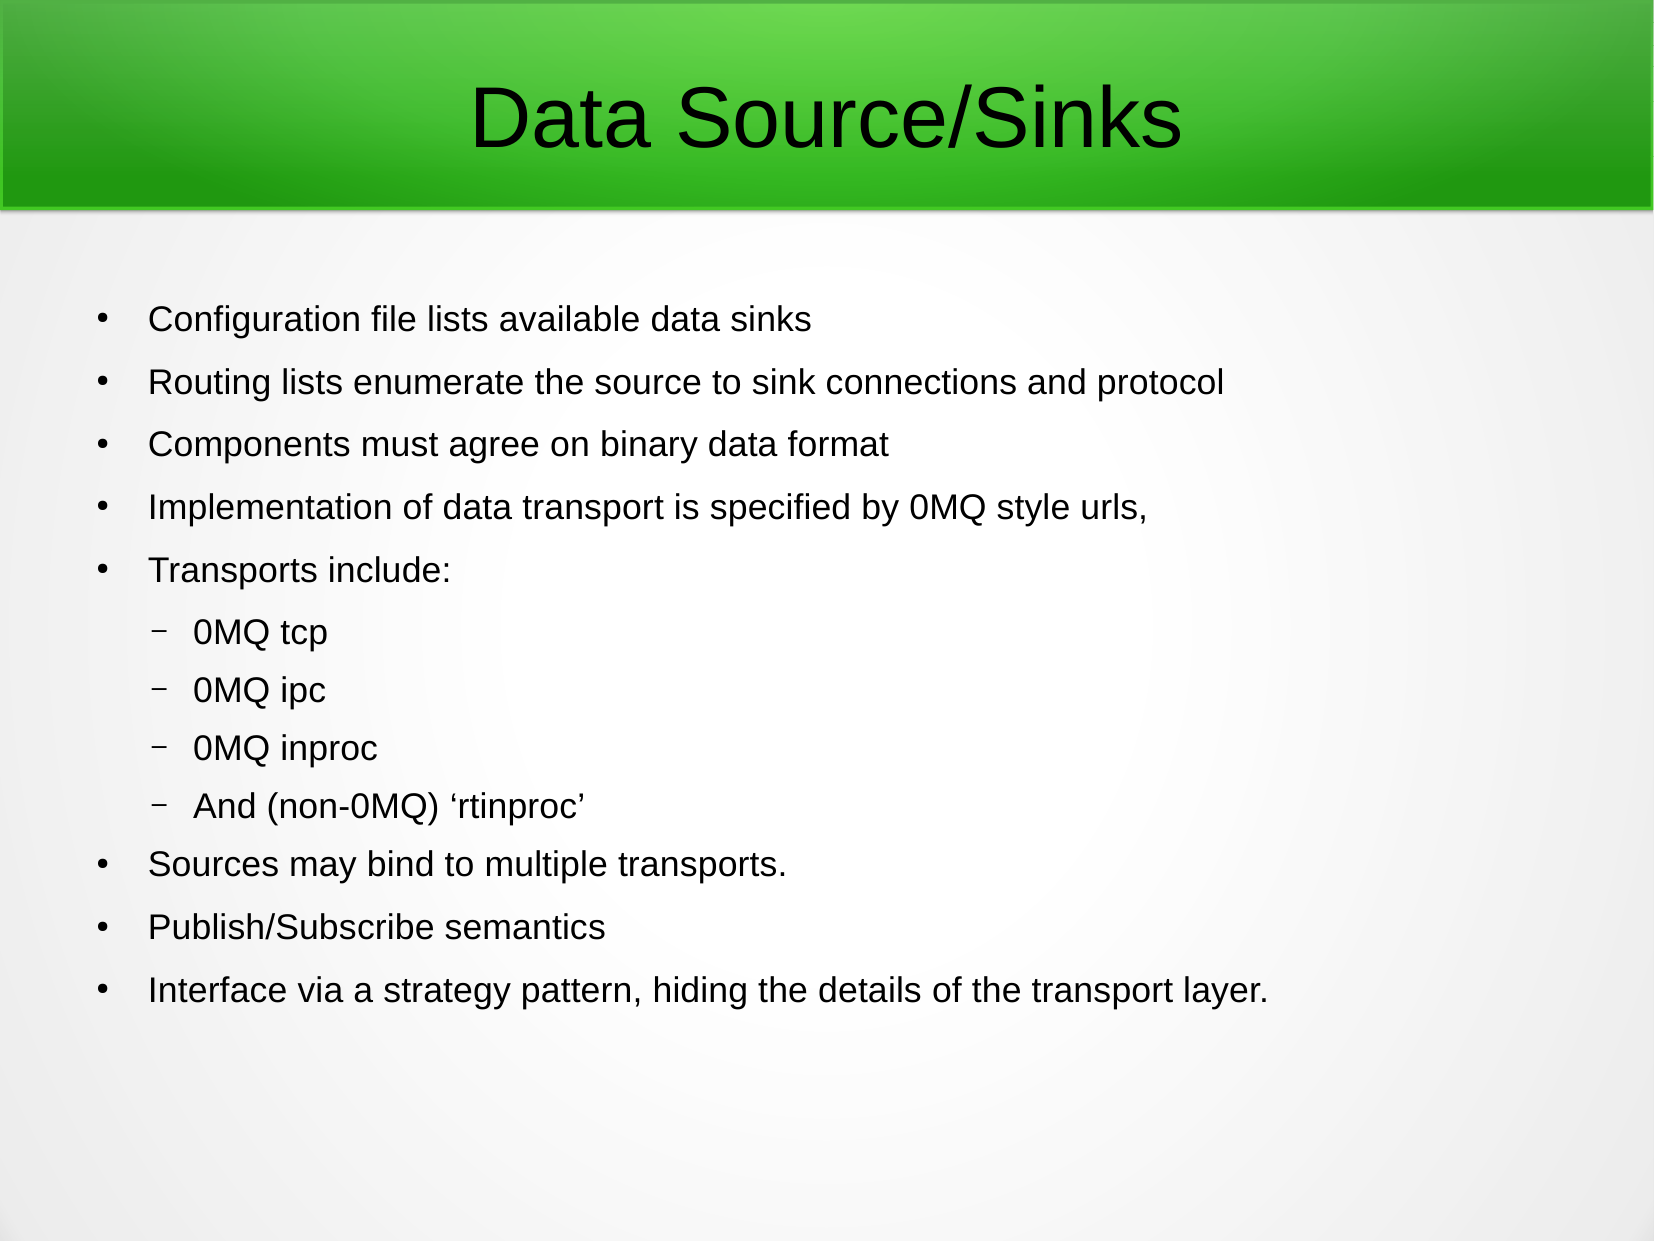

# Data Source/Sinks
 Configuration file lists available data sinks
 Routing lists enumerate the source to sink connections and protocol
 Components must agree on binary data format
 Implementation of data transport is specified by 0MQ style urls,
 Transports include:
0MQ tcp
0MQ ipc
0MQ inproc
And (non-0MQ) ‘rtinproc’
 Sources may bind to multiple transports.
 Publish/Subscribe semantics
 Interface via a strategy pattern, hiding the details of the transport layer.